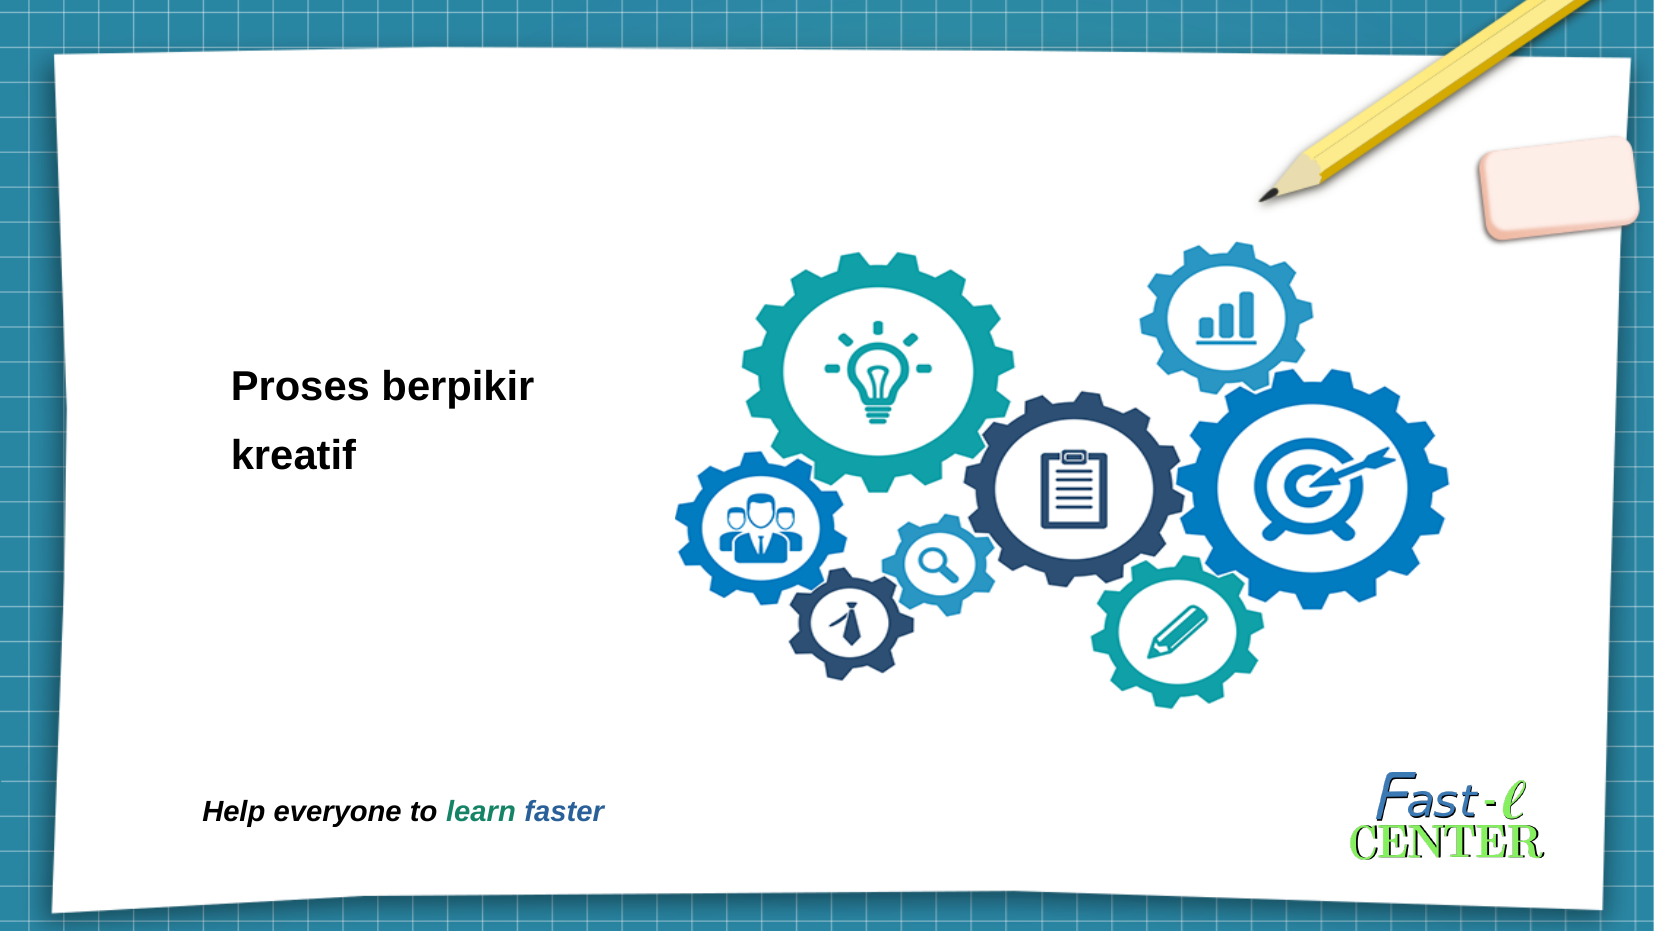

Proses berpikir
kreatif
Help everyone to learn faster